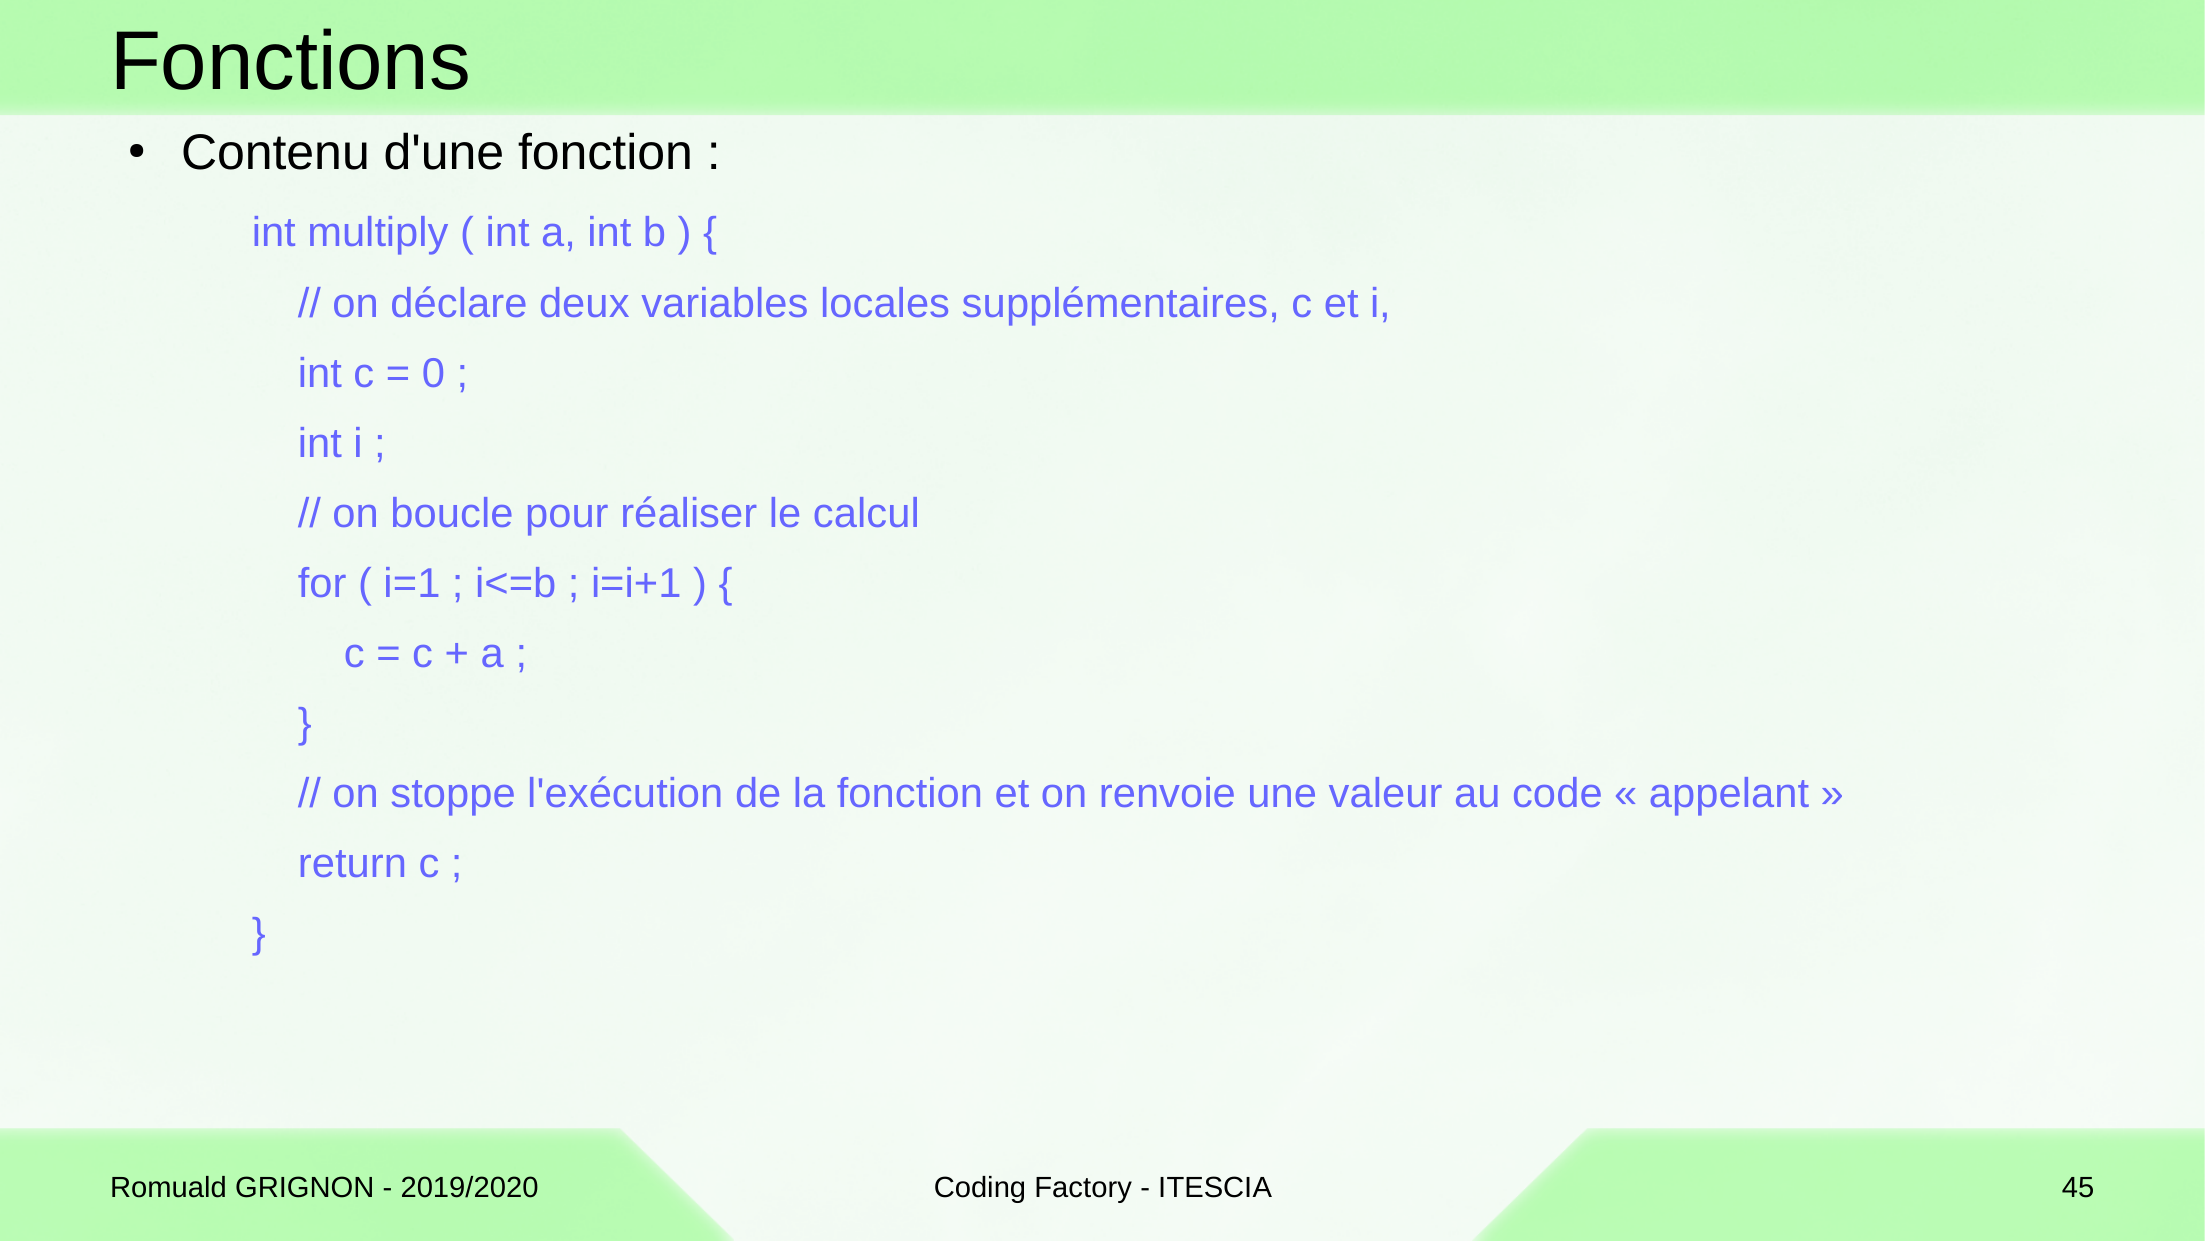

# Fonctions
Contenu d'une fonction :
int multiply ( int a, int b ) {
 // on déclare deux variables locales supplémentaires, c et i,
 int c = 0 ;
 int i ;
 // on boucle pour réaliser le calcul
 for ( i=1 ; i<=b ; i=i+1 ) {
 c = c + a ;
 }
 // on stoppe l'exécution de la fonction et on renvoie une valeur au code « appelant »
 return c ;
}
Romuald GRIGNON - 2019/2020
Coding Factory - ITESCIA
45